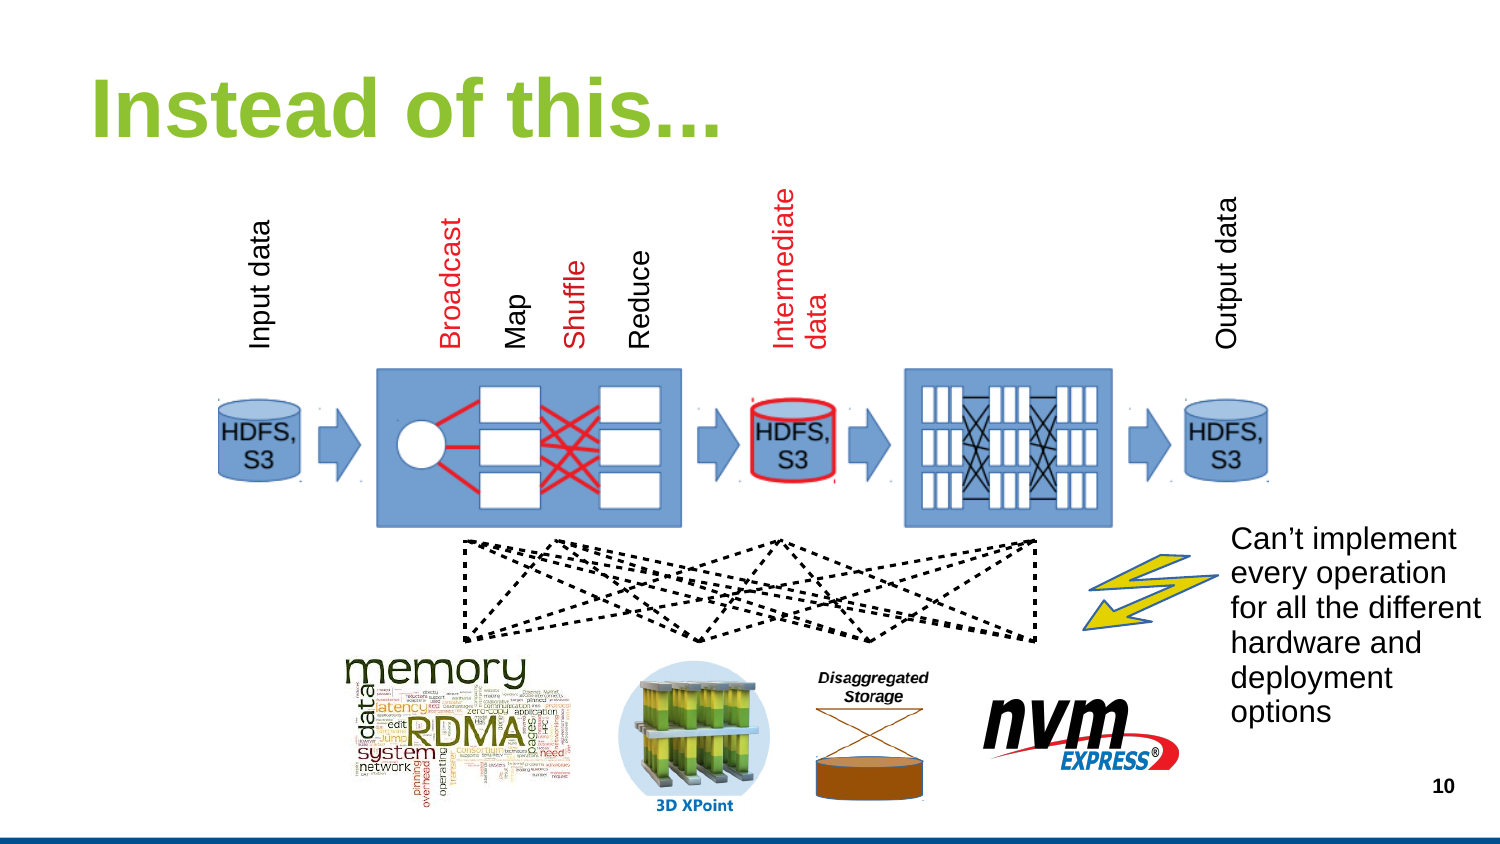

# Instead of this...
Output data
Intermediate data
Broadcast
Shuffle
Map
Input data
Reduce
Can’t implement
every operation
for all the different
hardware and
deployment
options
10